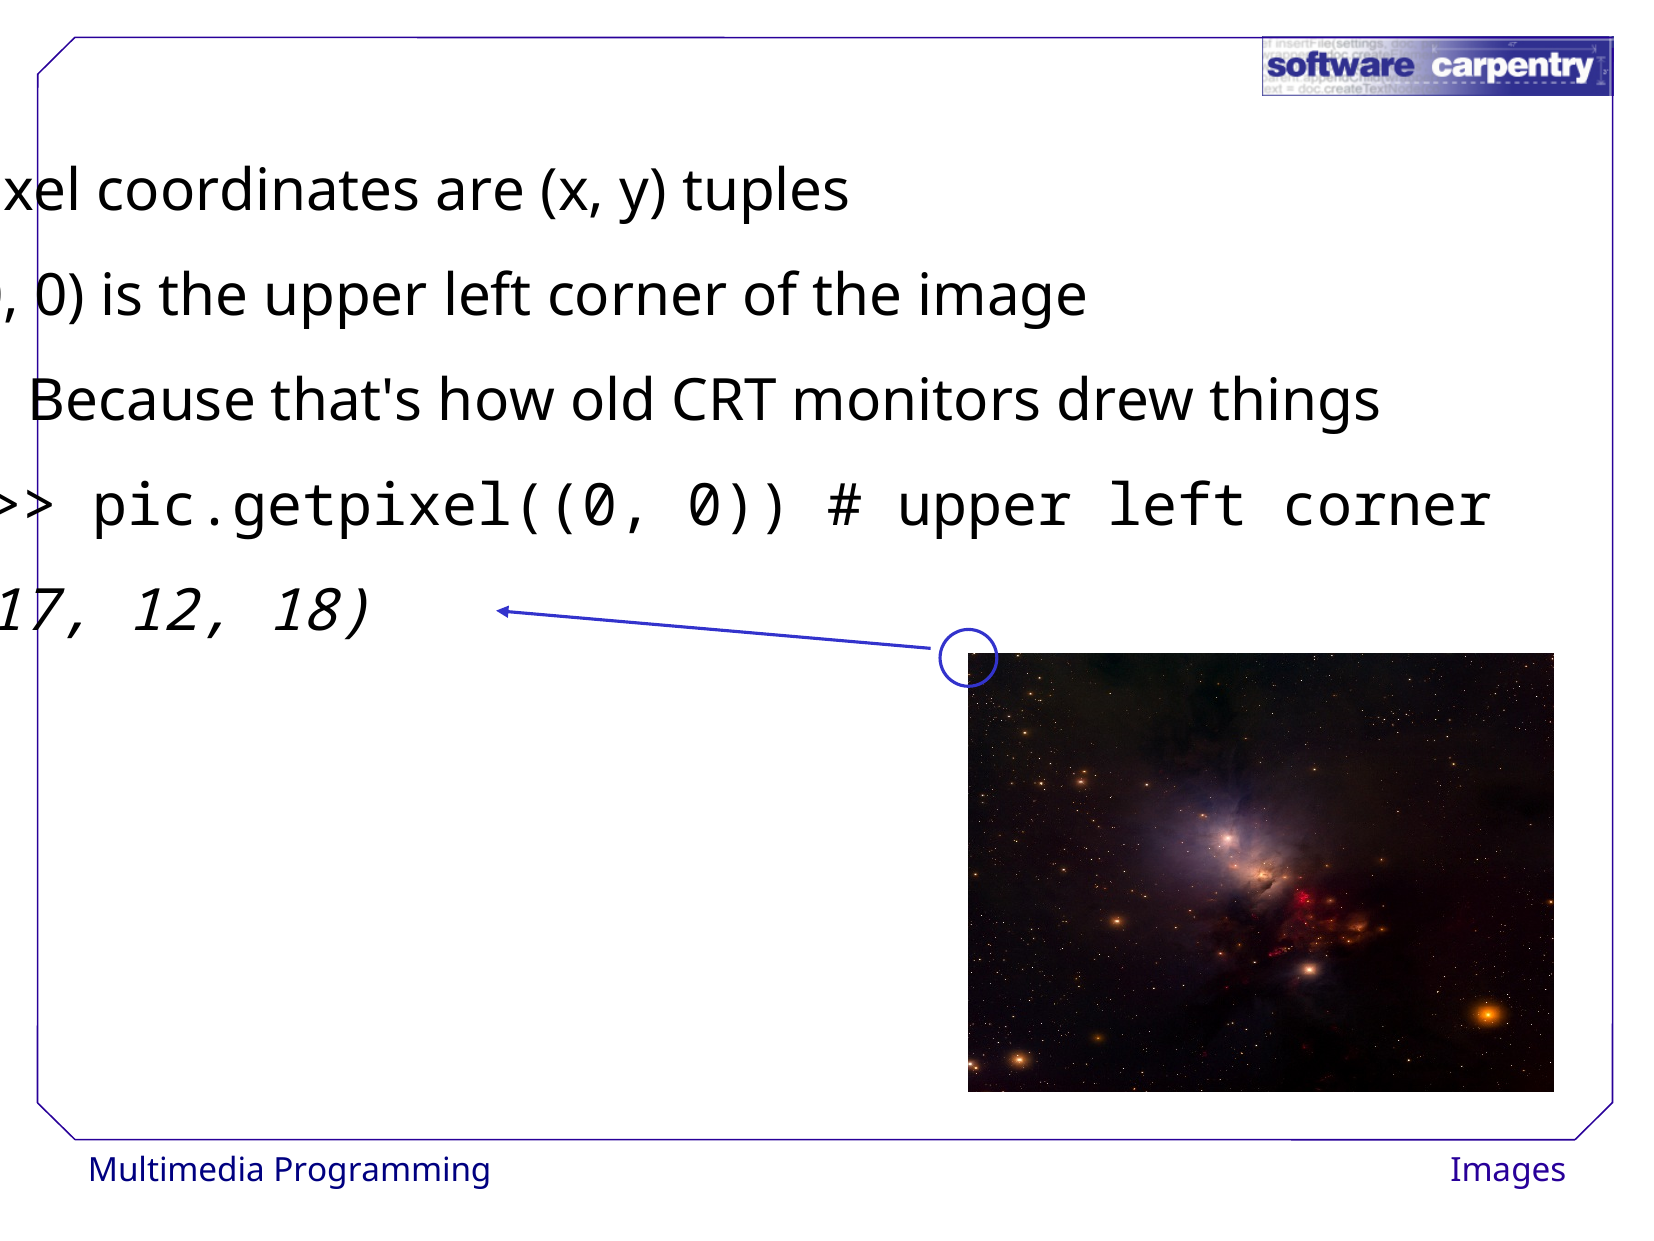

Pixel coordinates are (x, y) tuples
(0, 0) is the upper left corner of the image
–	Because that's how old CRT monitors drew things
>>> pic.getpixel((0, 0)) # upper left corner
(17, 12, 18)